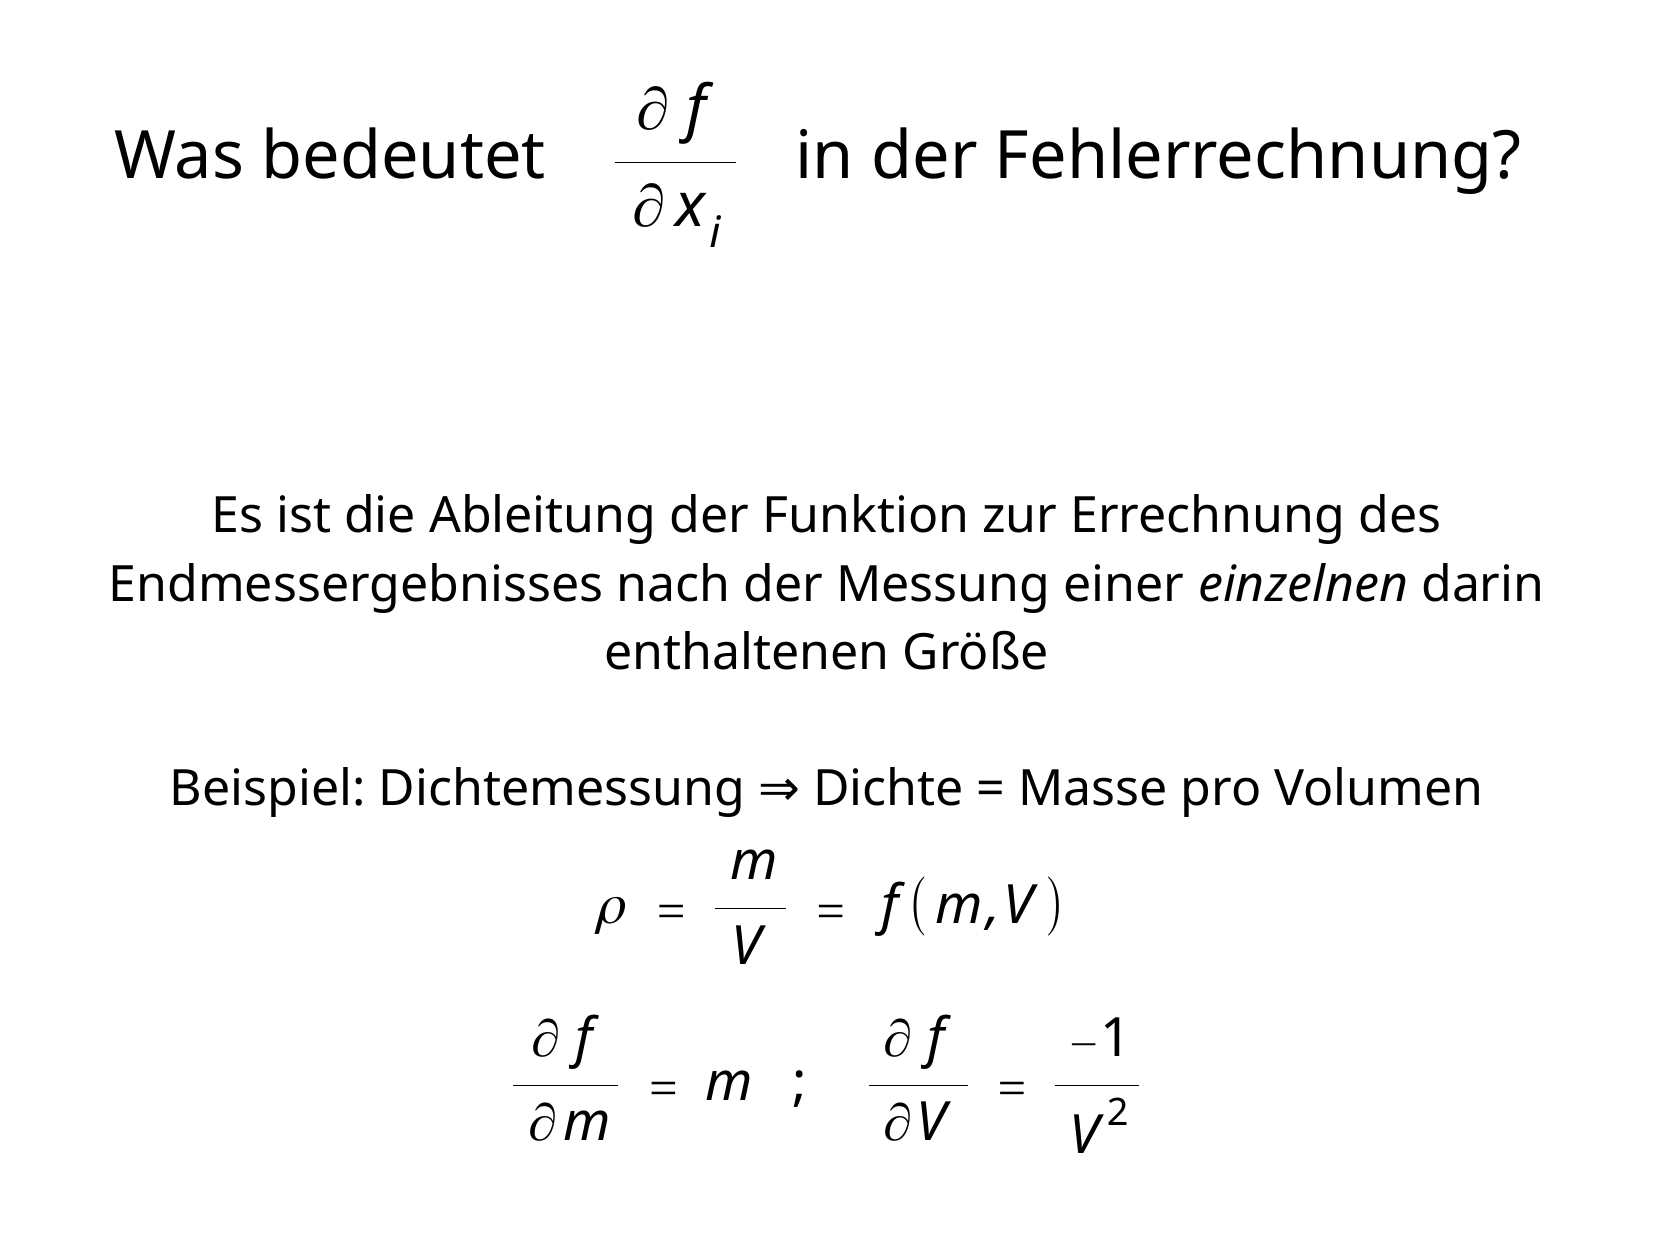

# Was bedeutet 			 in der Fehlerrechnung?
Es ist die Ableitung der Funktion zur Errechnung des Endmessergebnisses nach der Messung einer einzelnen darin enthaltenen Größe
Beispiel: Dichtemessung ⇒ Dichte = Masse pro Volumen